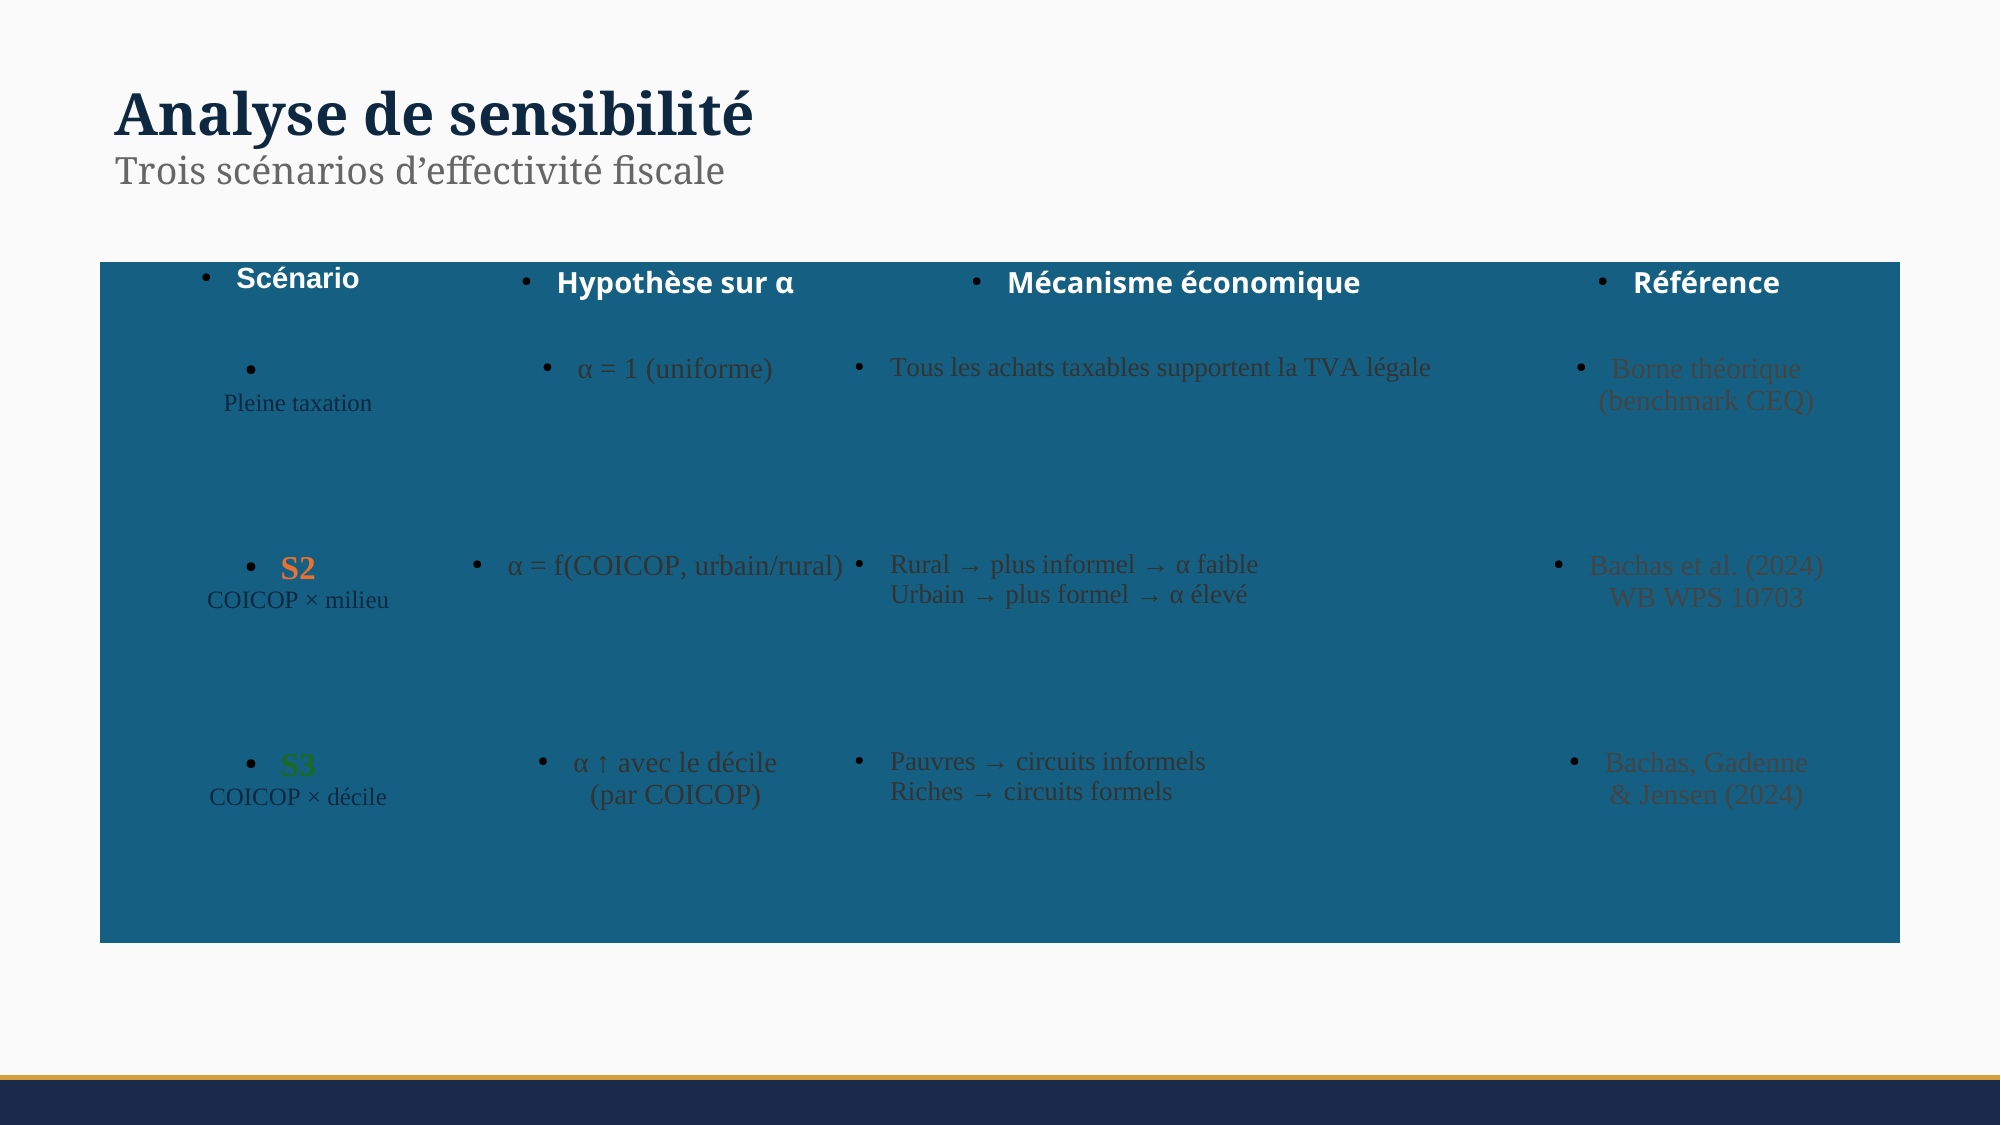

# Analyse de sensibilité
Trois scénarios d’effectivité fiscale
| Scénario | Hypothèse sur α | Mécanisme économique | Référence |
| --- | --- | --- | --- |
| S1 Pleine taxation | α = 1 (uniforme) | Tous les achats taxables supportent la TVA légale | Borne théorique (benchmark CEQ) |
| S2 COICOP × milieu | α = f(COICOP, urbain/rural) | Rural → plus informel → α faible Urbain → plus formel → α élevé | Bachas et al. (2024) WB WPS 10703 |
| S3 COICOP × décile | α ↑ avec le décile (par COICOP) | Pauvres → circuits informels Riches → circuits formels | Bachas, Gadenne & Jensen (2024) |